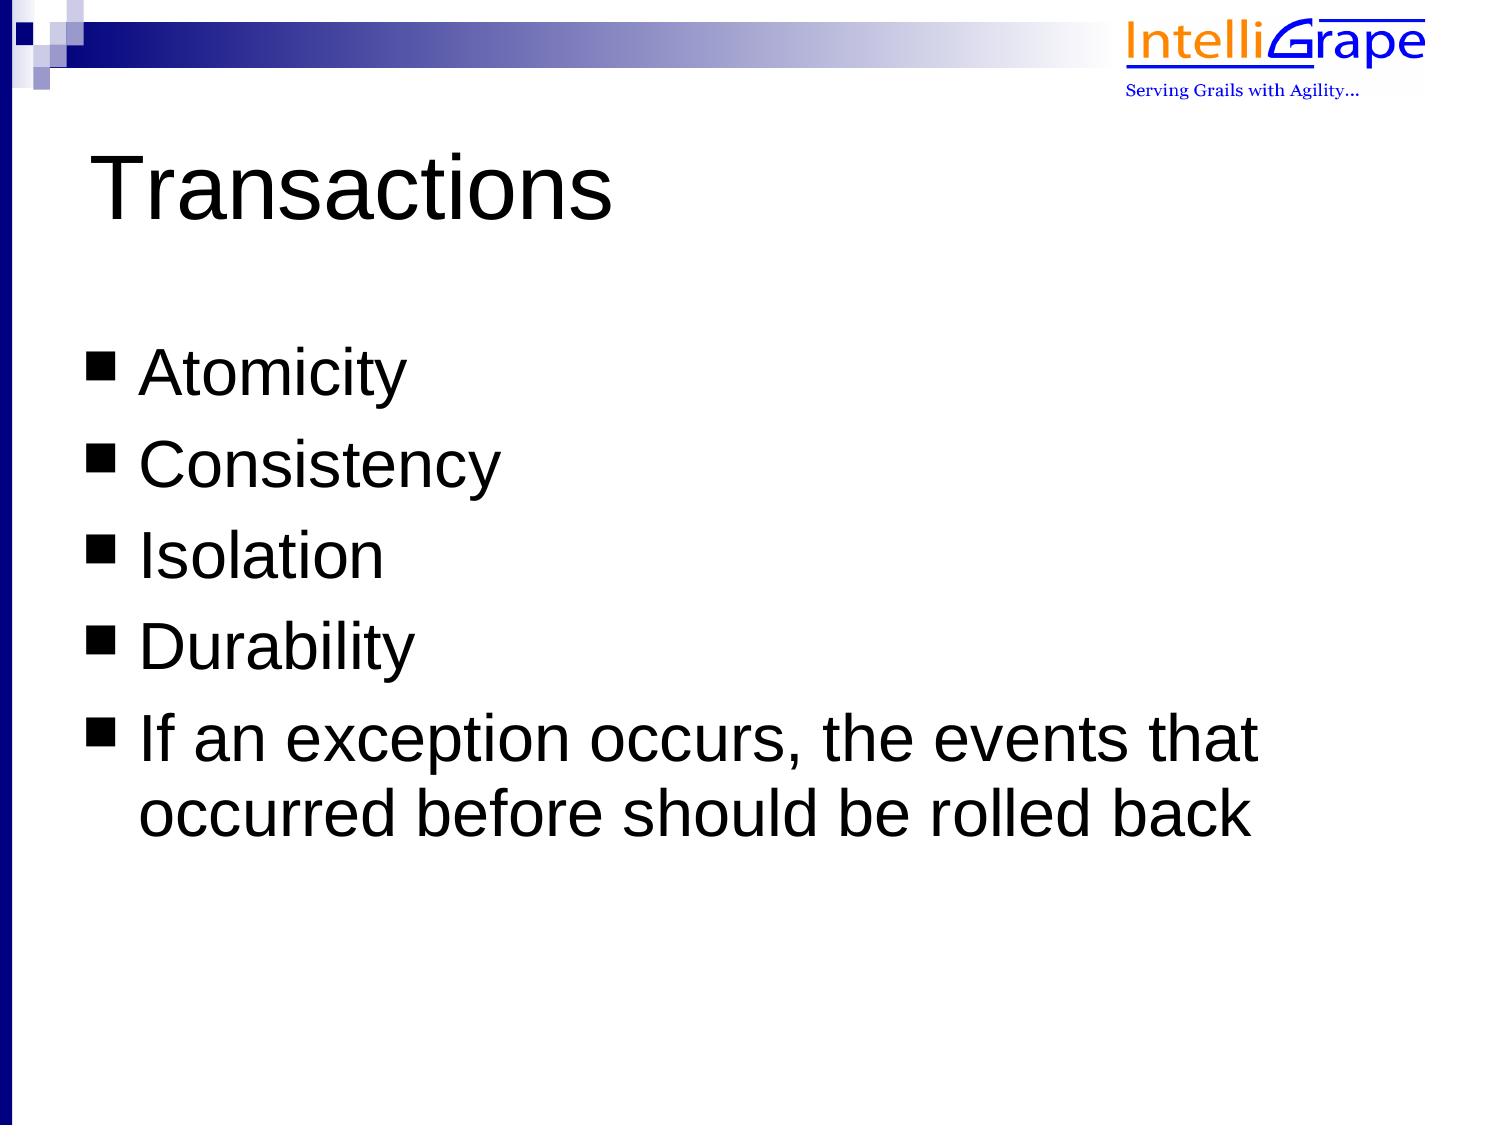

# Transactions
Atomicity
Consistency
Isolation
Durability
If an exception occurs, the events that occurred before should be rolled back